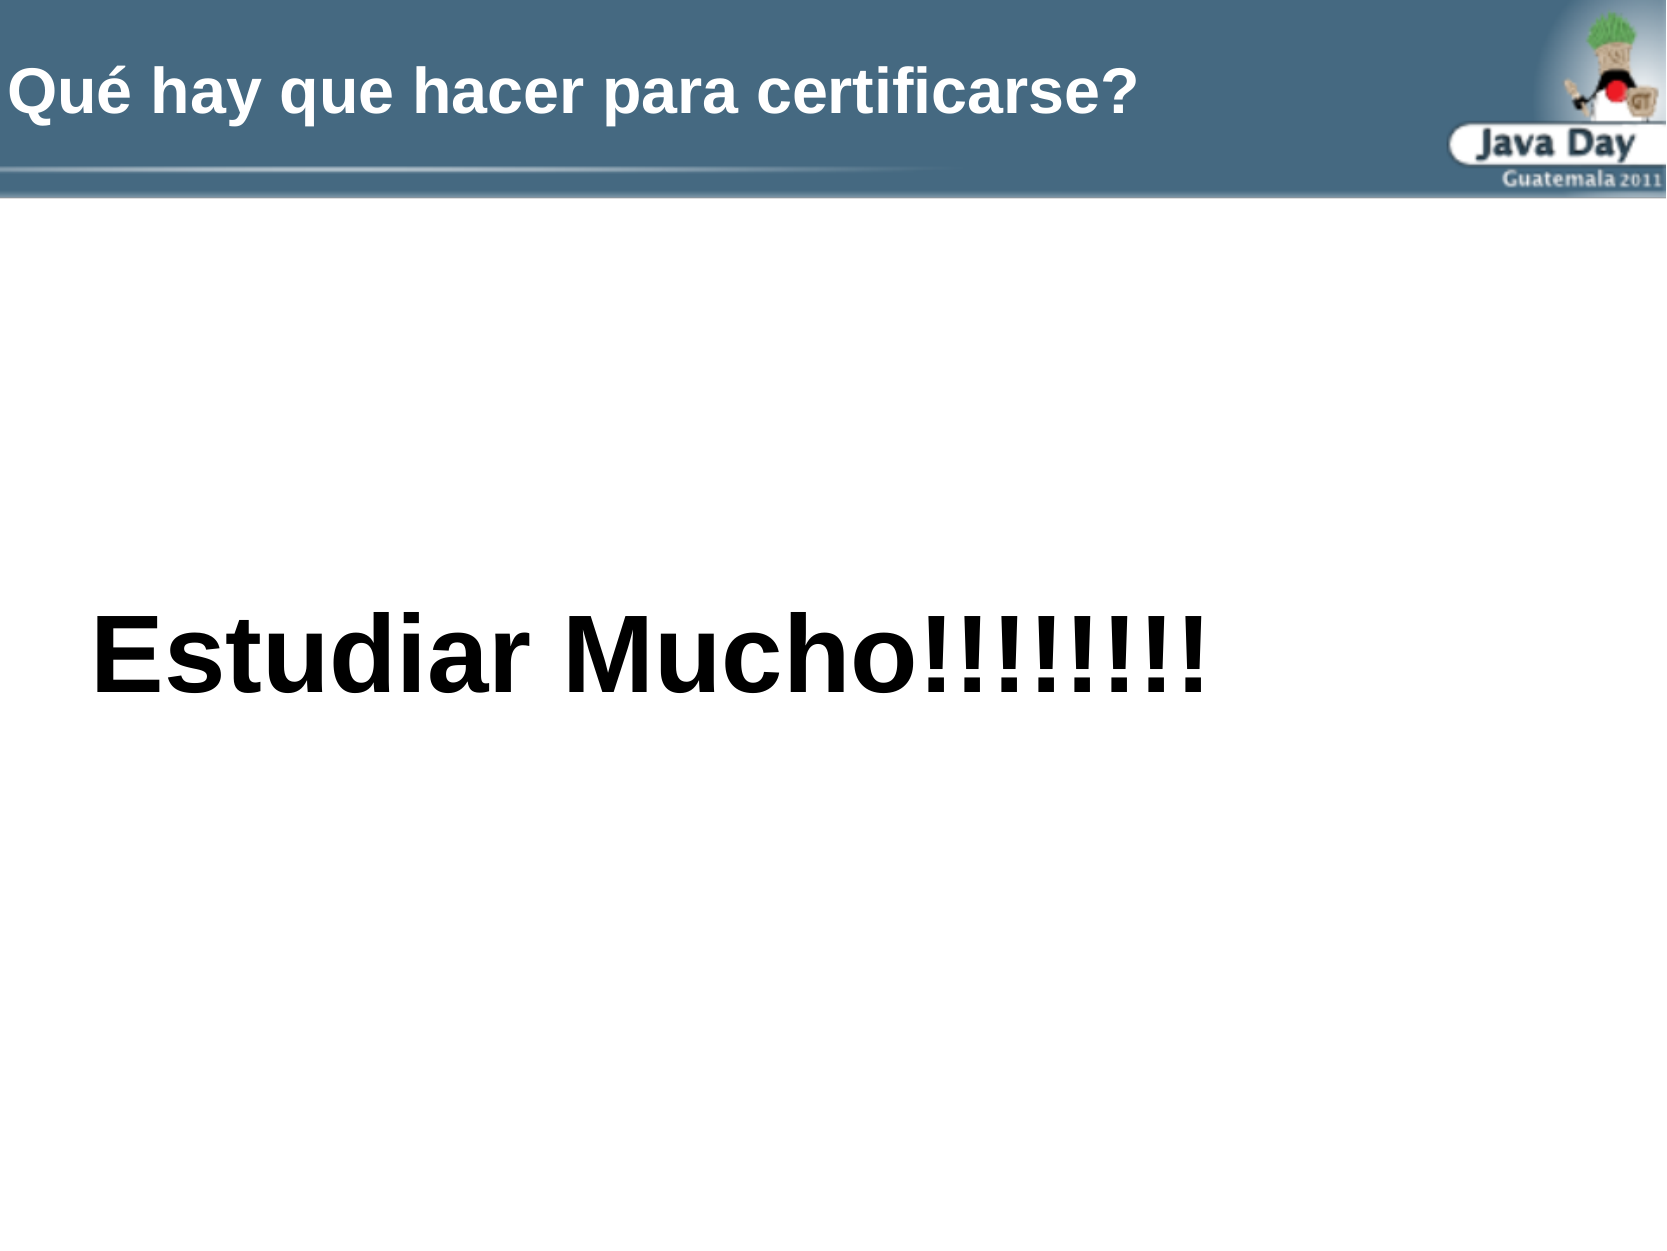

Qué hay que hacer para certificarse?
Estudiar Mucho!!!!!!!!